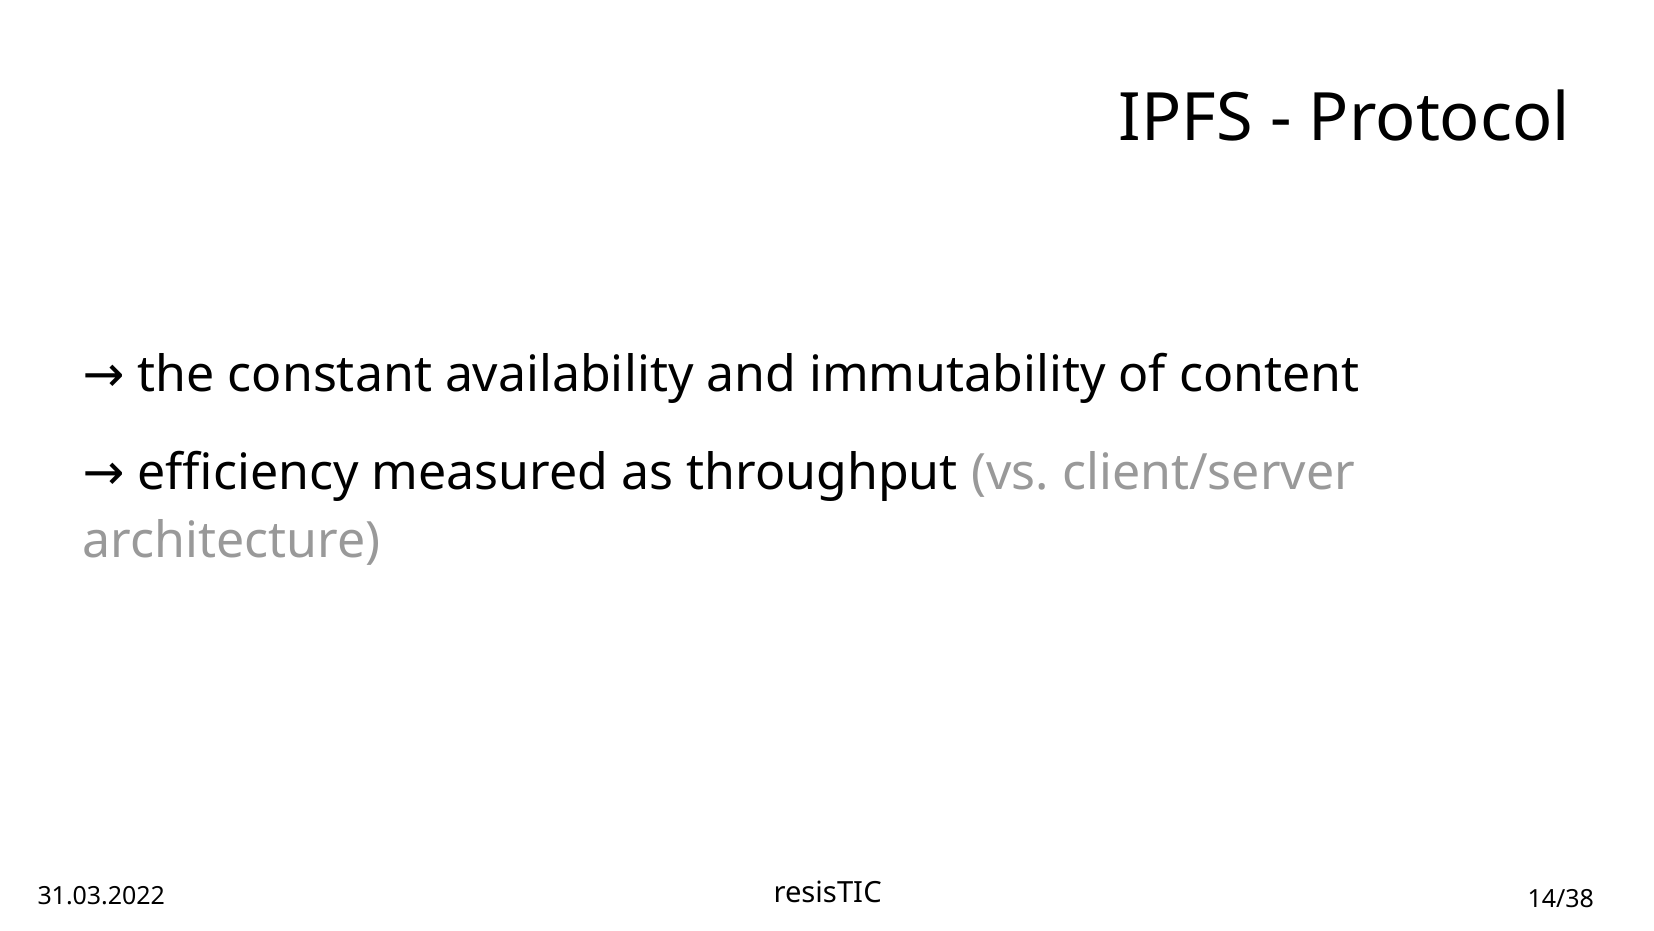

# IPFS - Protocol
→ the constant availability and immutability of content
→ efficiency measured as throughput (vs. client/server architecture)
14/38